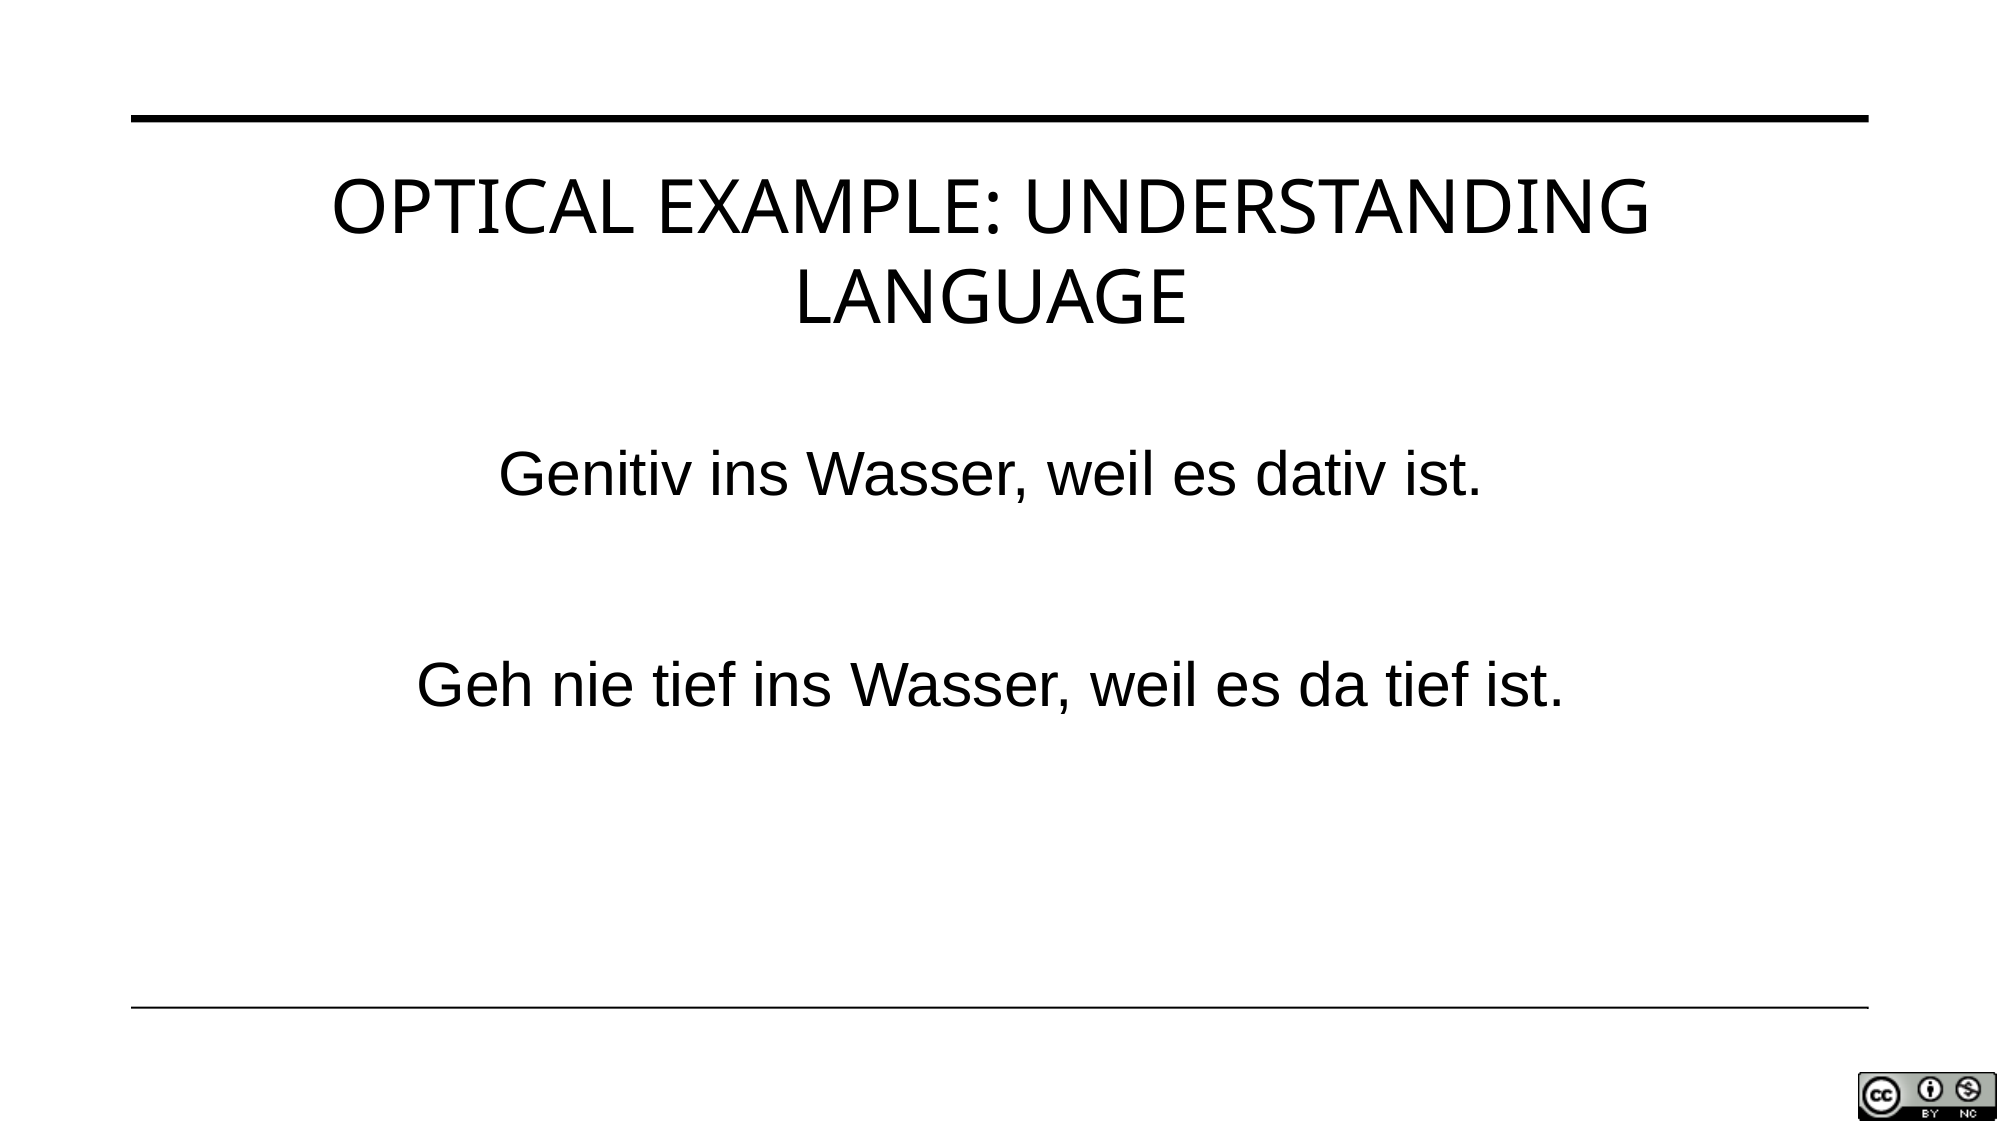

# OPTICAL EXAMPLE: UNDERSTANDING LANGUAGE
Genitiv ins Wasser, weil es dativ ist.
Geh nie tief ins Wasser, weil es da tief ist.